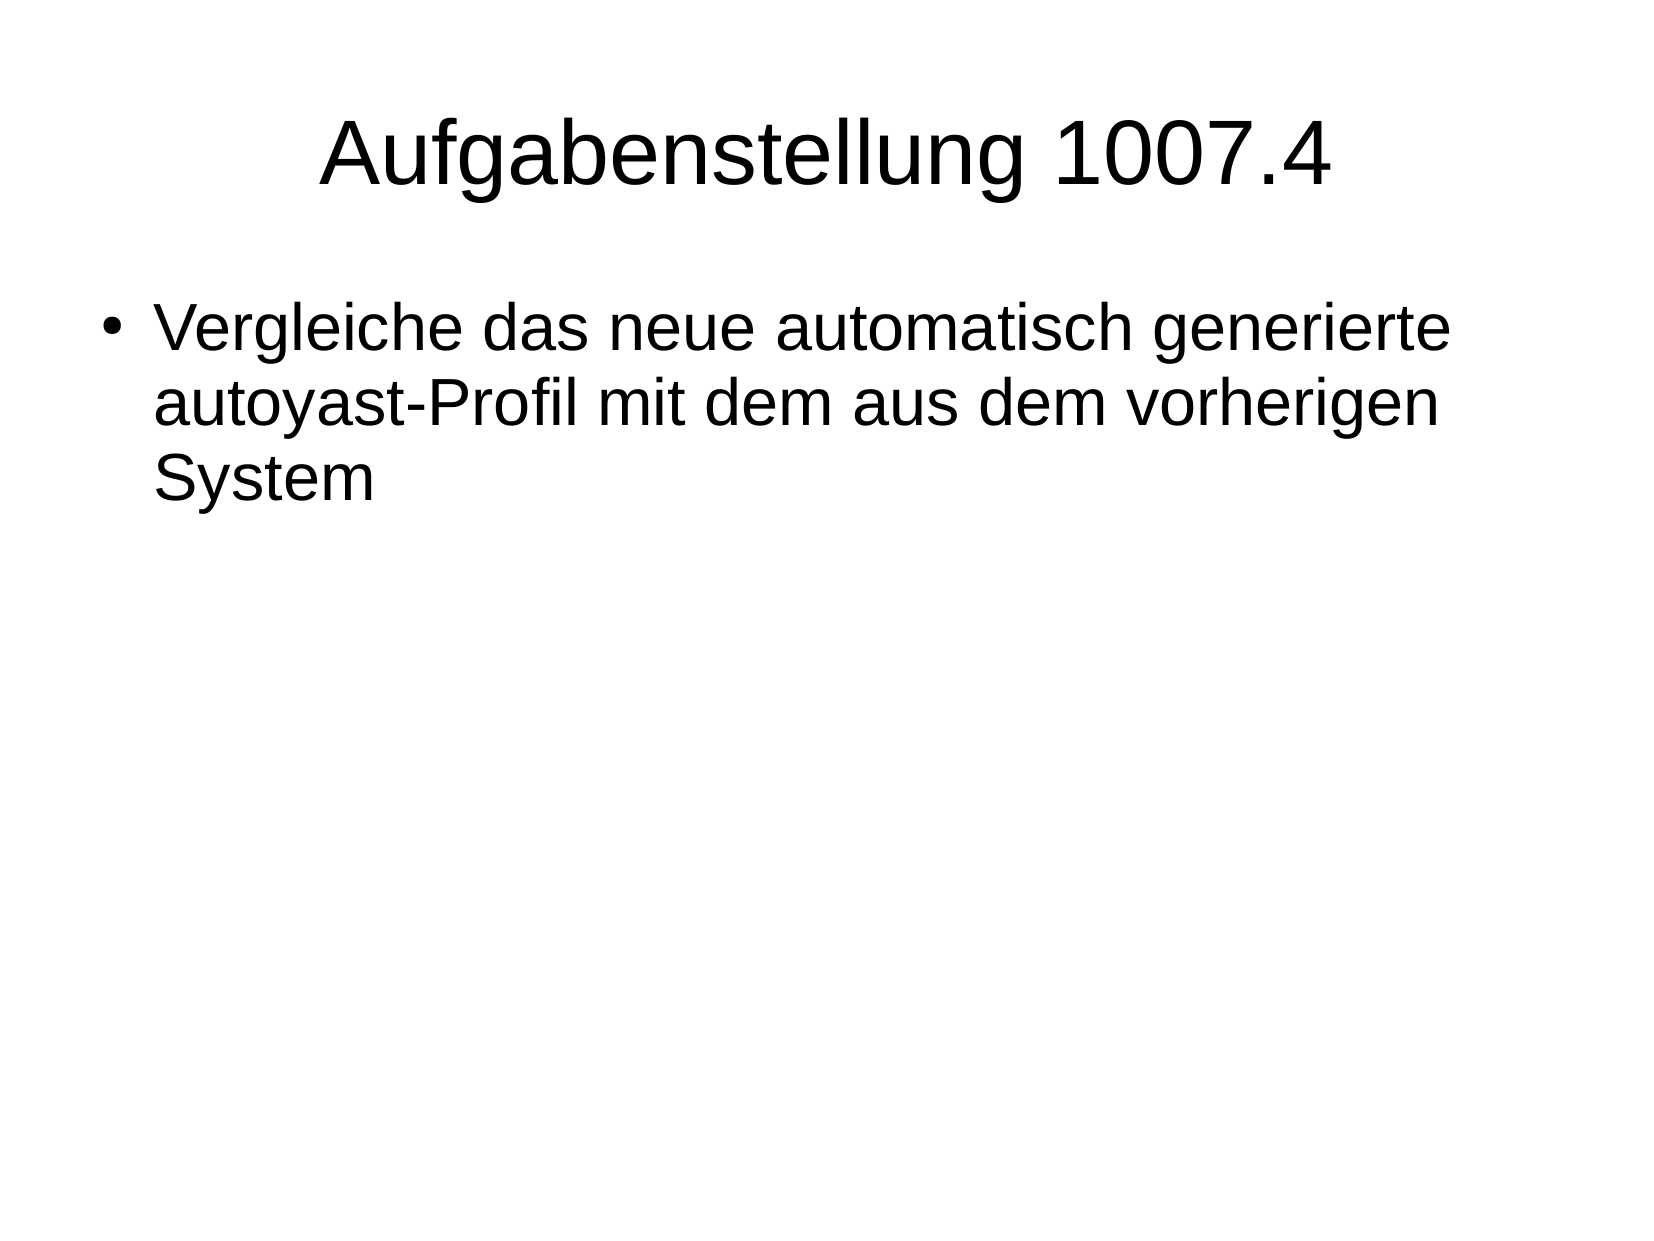

# Aufgabenstellung 1007.4
Vergleiche das neue automatisch generierte autoyast-Profil mit dem aus dem vorherigen System